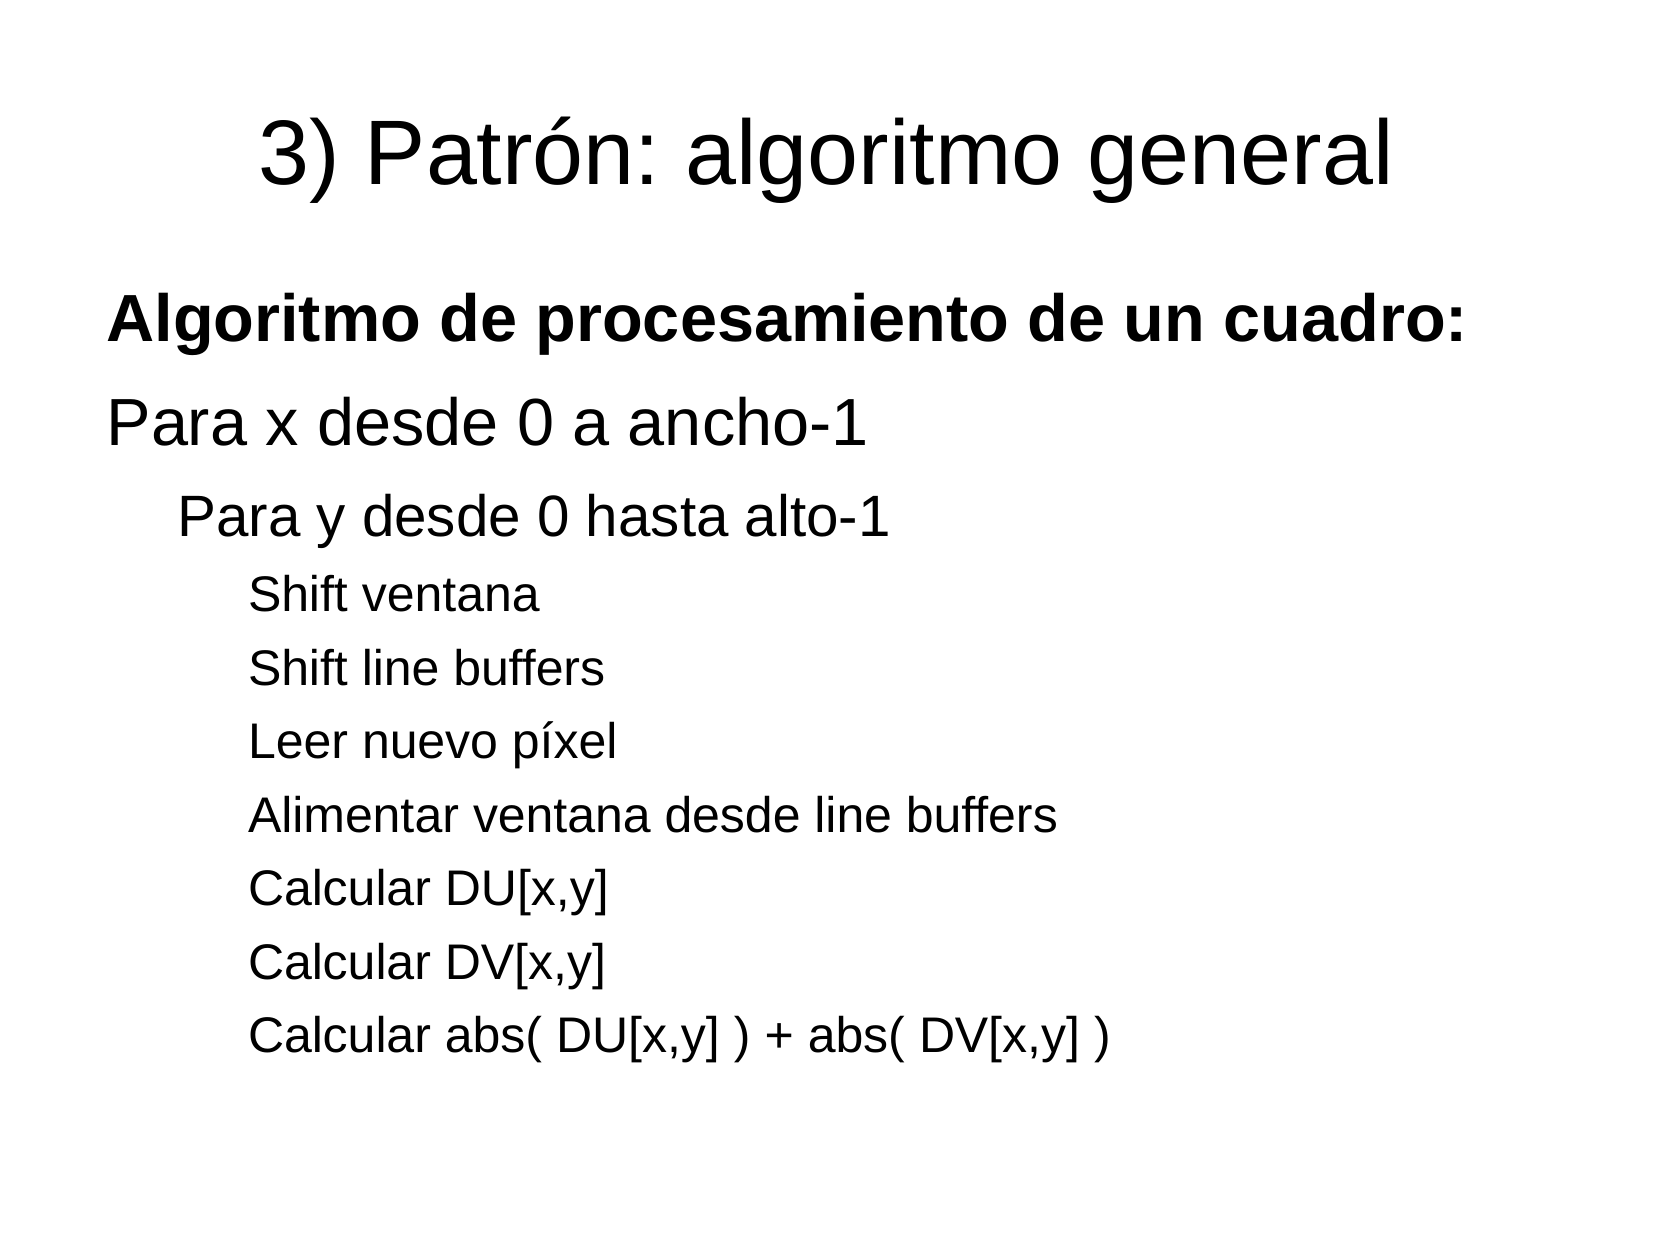

# 3) Patrón: algoritmo general
Algoritmo de procesamiento de un cuadro:
Para x desde 0 a ancho-1
Para y desde 0 hasta alto-1
Shift ventana
Shift line buffers
Leer nuevo píxel
Alimentar ventana desde line buffers
Calcular DU[x,y]
Calcular DV[x,y]
Calcular abs( DU[x,y] ) + abs( DV[x,y] )